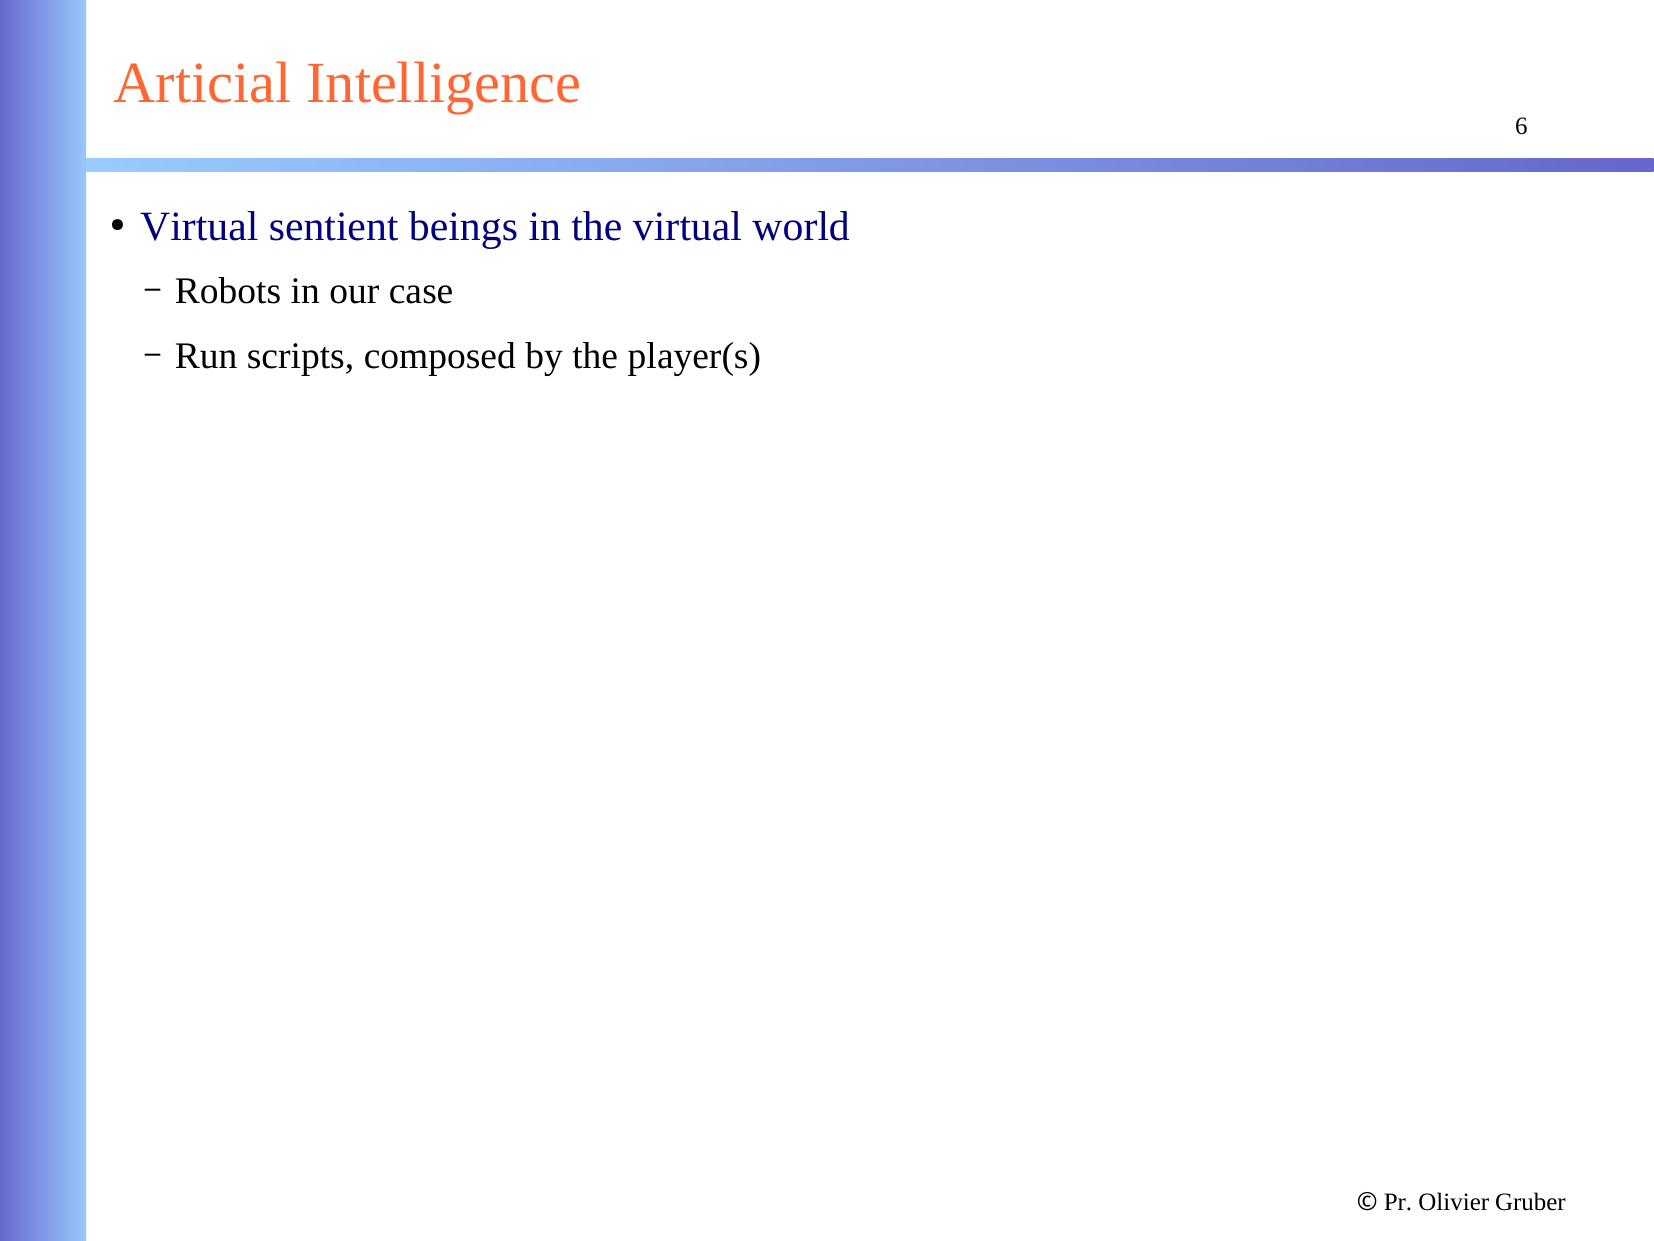

# Articial Intelligence
Virtual sentient beings in the virtual world
Robots in our case
Run scripts, composed by the player(s)